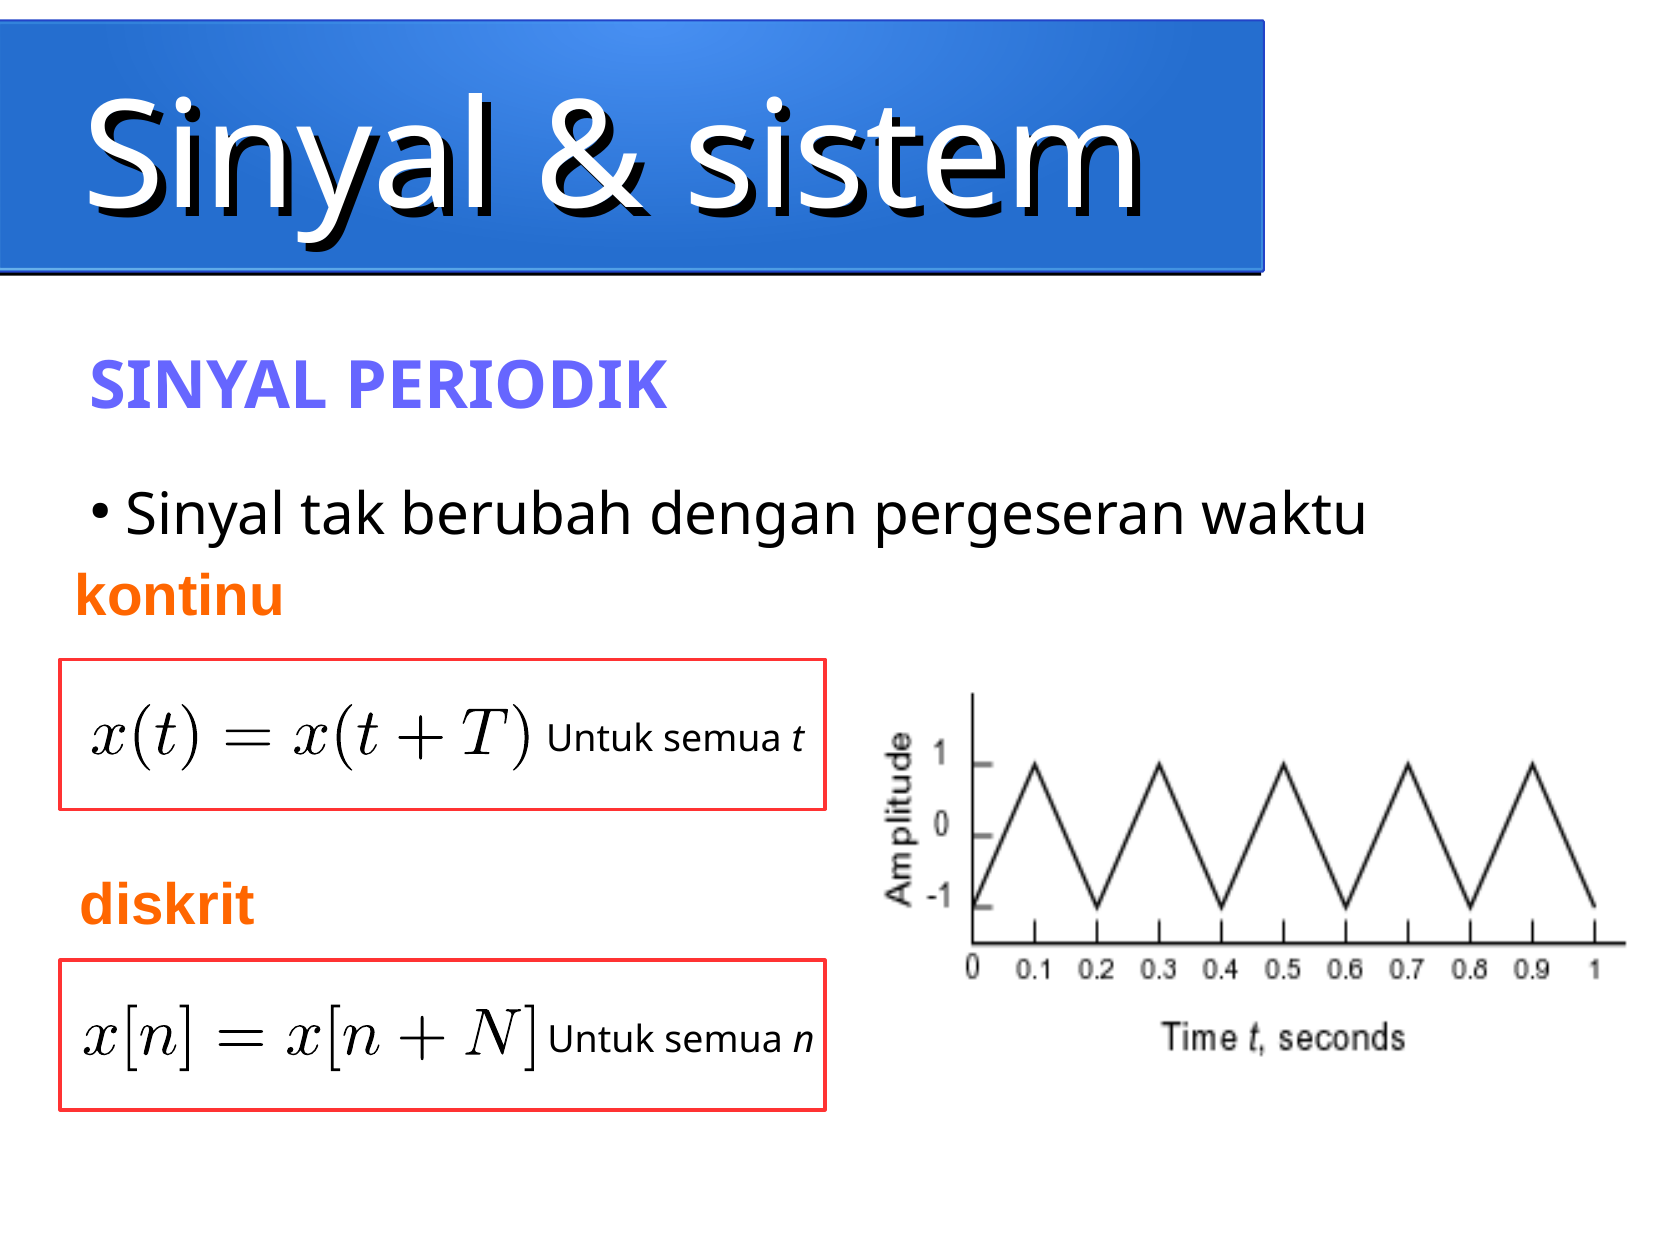

# Sinyal & sistem
SINYAL PERIODIK
Sinyal tak berubah dengan pergeseran waktu
kontinu
Untuk semua t
diskrit
Untuk semua n